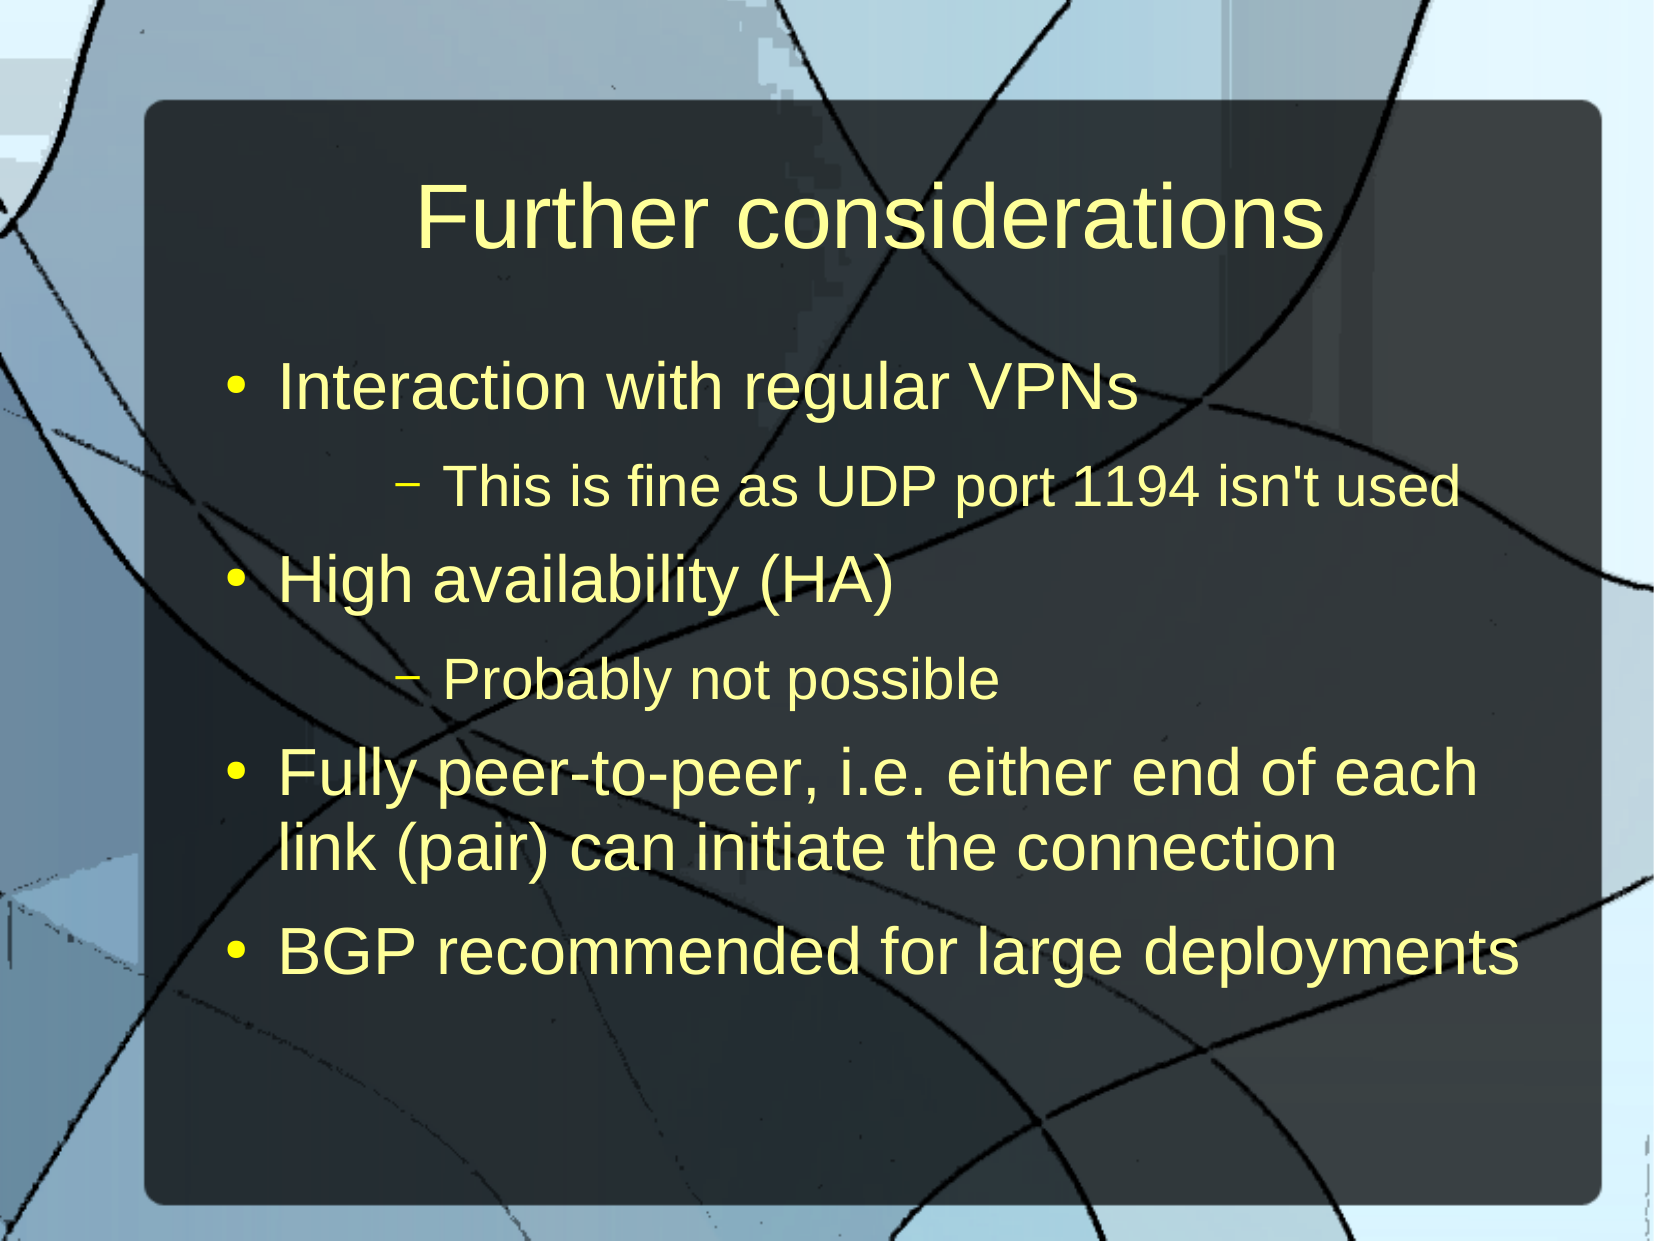

# Further considerations
Interaction with regular VPNs
This is fine as UDP port 1194 isn't used
High availability (HA)
Probably not possible
Fully peer-to-peer, i.e. either end of each link (pair) can initiate the connection
BGP recommended for large deployments